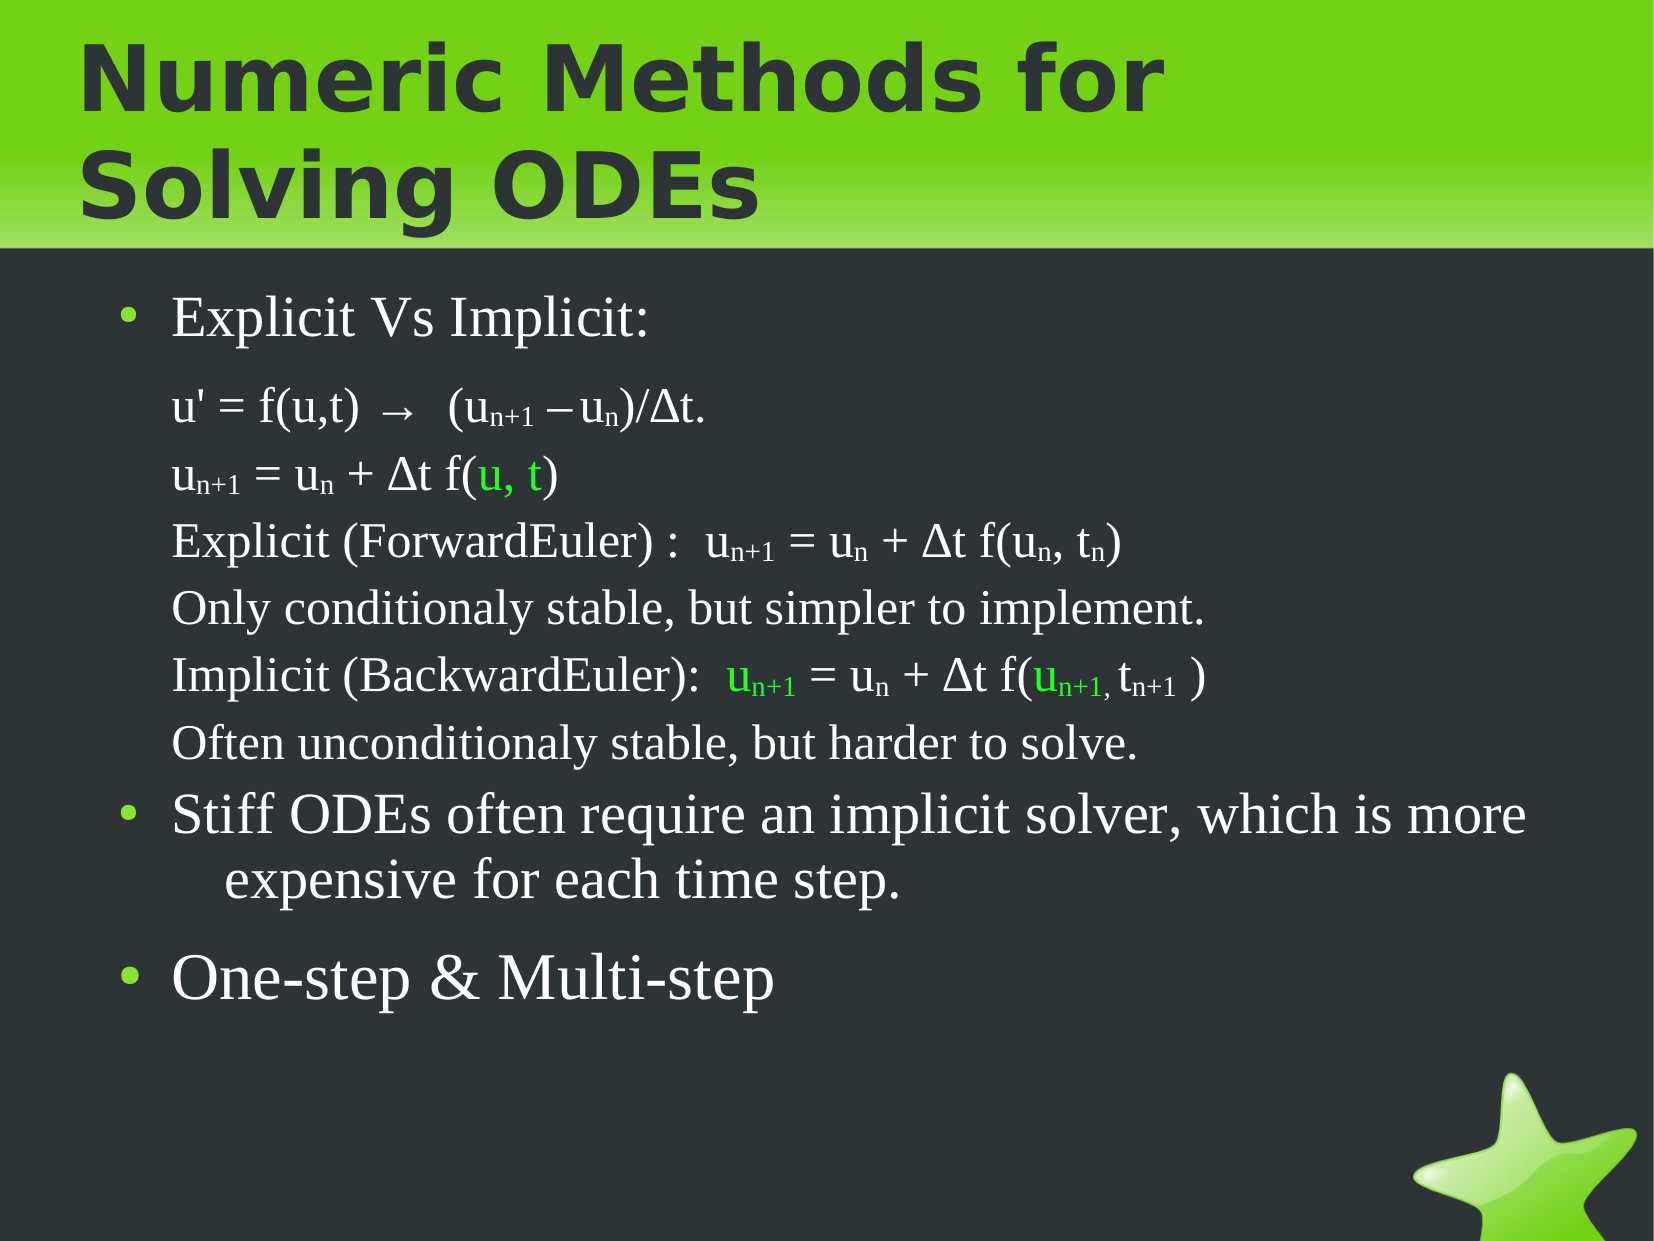

# Numeric Methods for Solving ODEs
Explicit Vs Implicit:
u' = f(u,t) → (un+1 – un)/∆t.
un+1 = un + ∆t f(u, t)
Explicit (ForwardEuler) : un+1 = un + ∆t f(un, tn)
Only conditionaly stable, but simpler to implement.
Implicit (BackwardEuler): un+1 = un + ∆t f(un+1, tn+1 )
Often unconditionaly stable, but harder to solve.
Stiff ODEs often require an implicit solver, which is more expensive for each time step.
One-step & Multi-step